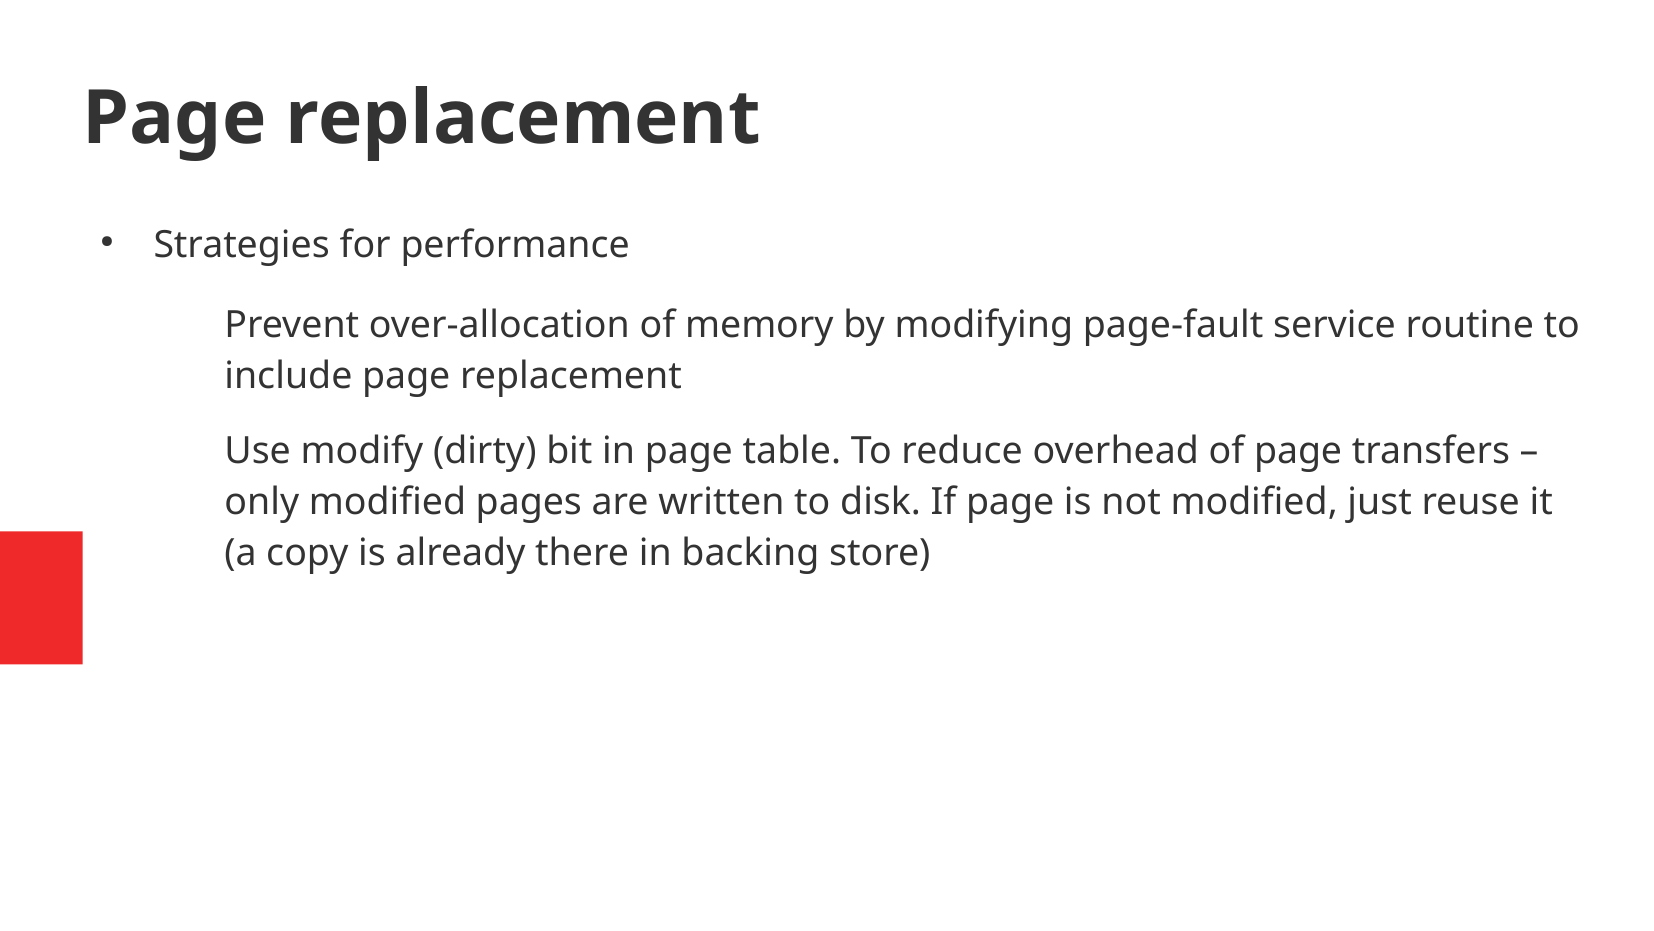

# Page replacement
Strategies for performance
Prevent over-allocation of memory by modifying page-fault service routine to include page replacement
Use modify (dirty) bit in page table. To reduce overhead of page transfers – only modified pages are written to disk. If page is not modified, just reuse it (a copy is already there in backing store)